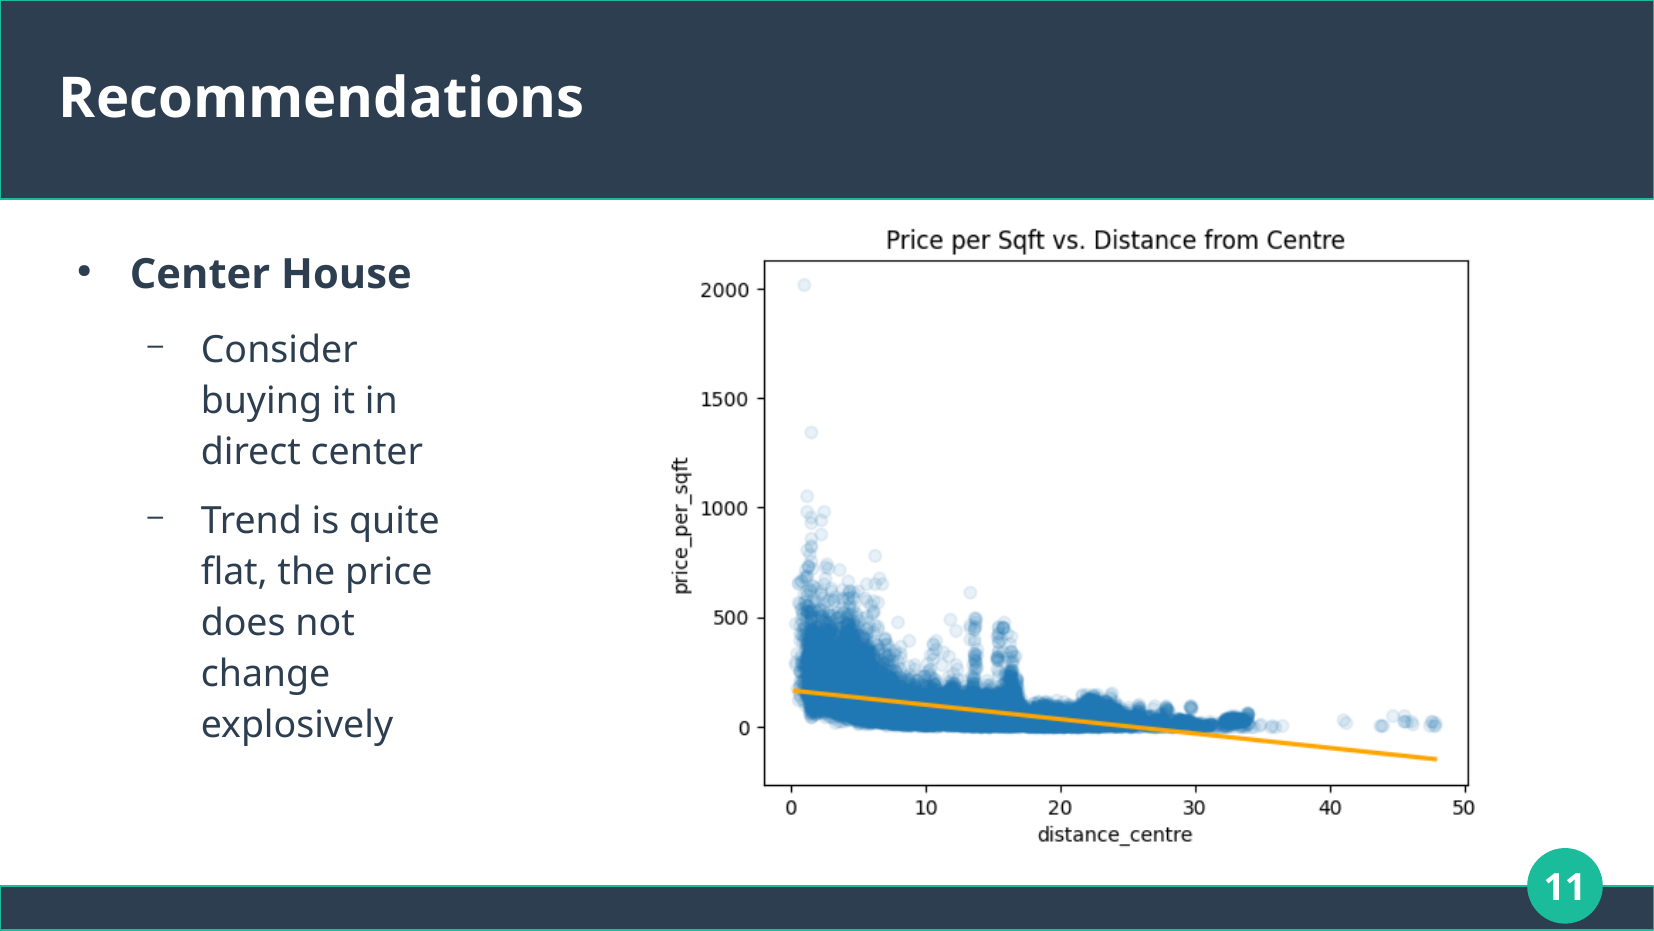

# Recommendations
Center House
Consider buying it in direct center
Trend is quite flat, the price does not change explosively
11